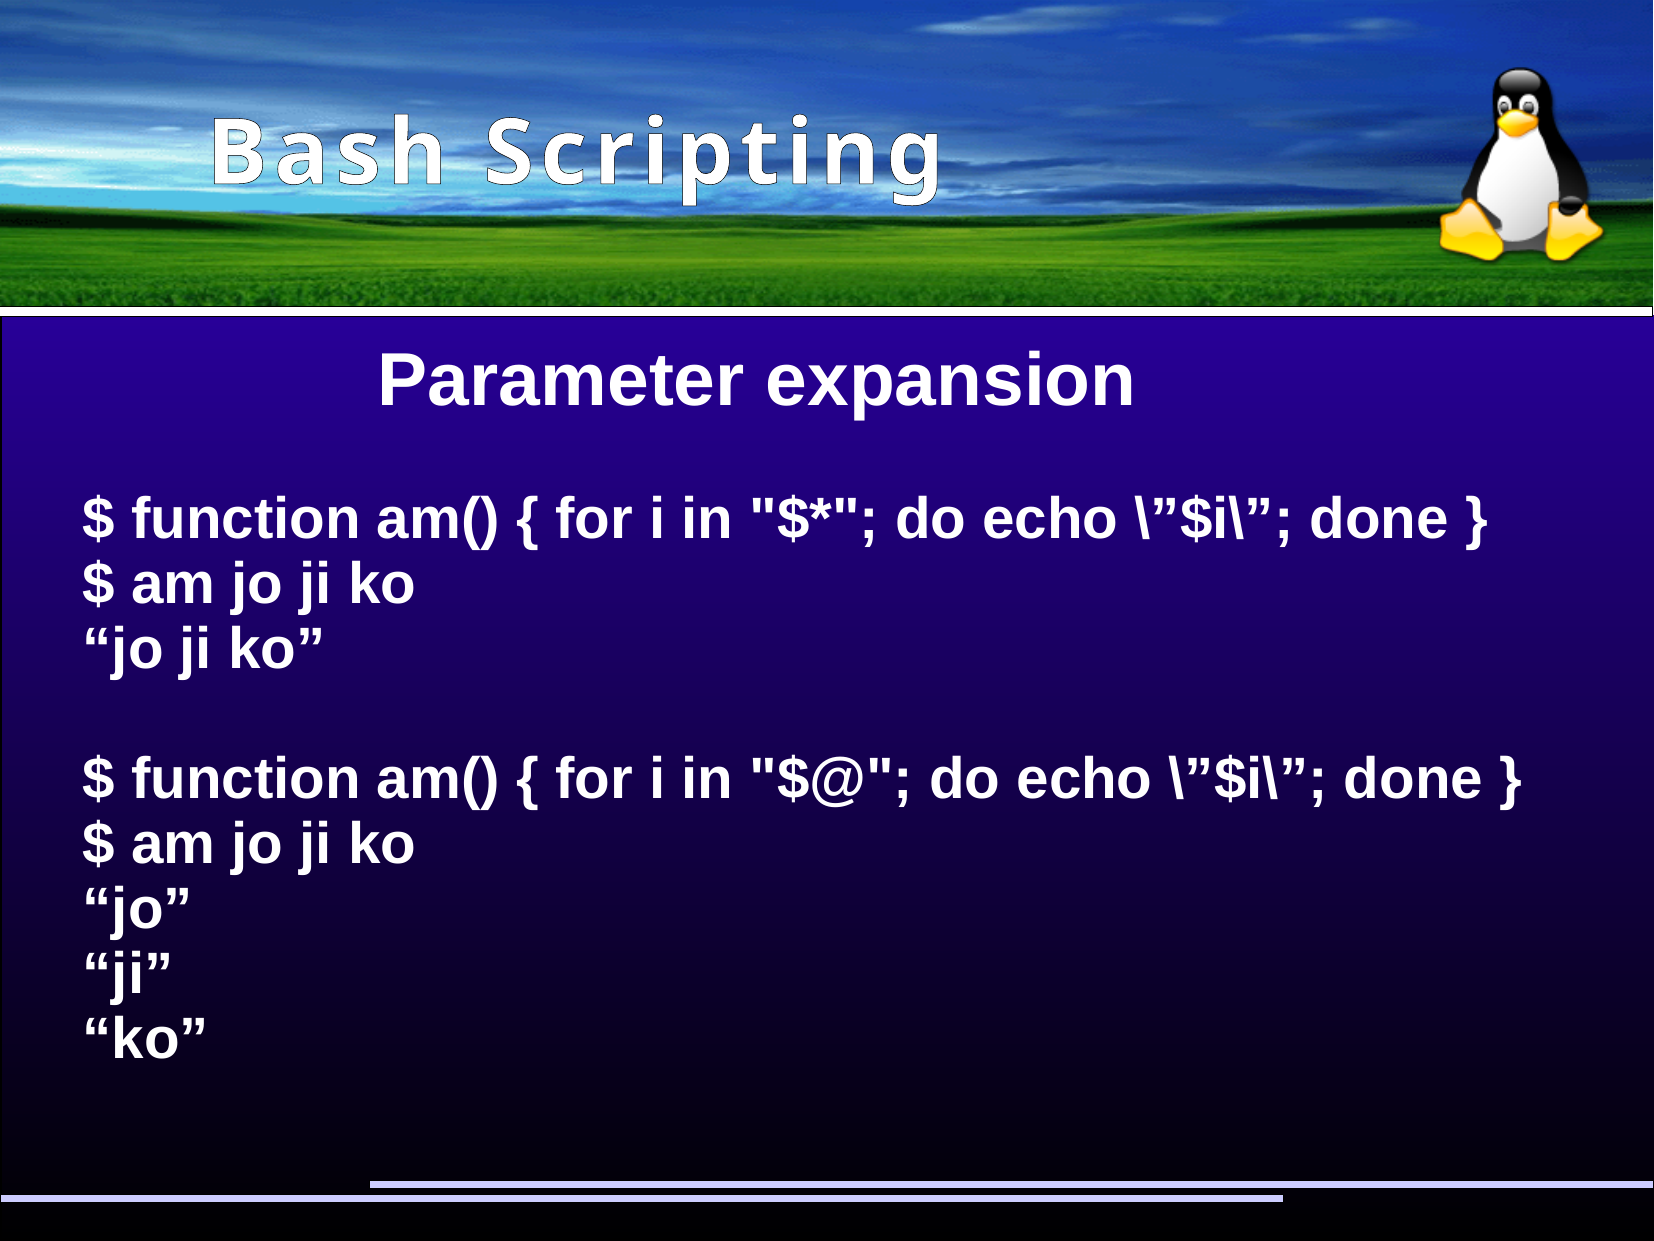

# Bash Scripting
					Parameter expansion
	$ function am() { for i in "$*"; do echo \”$i\”; done }
	$ am jo ji ko
	“jo ji ko”
	$ function am() { for i in "$@"; do echo \”$i\”; done }
	$ am jo ji ko
	“jo”
	“ji”
	“ko”